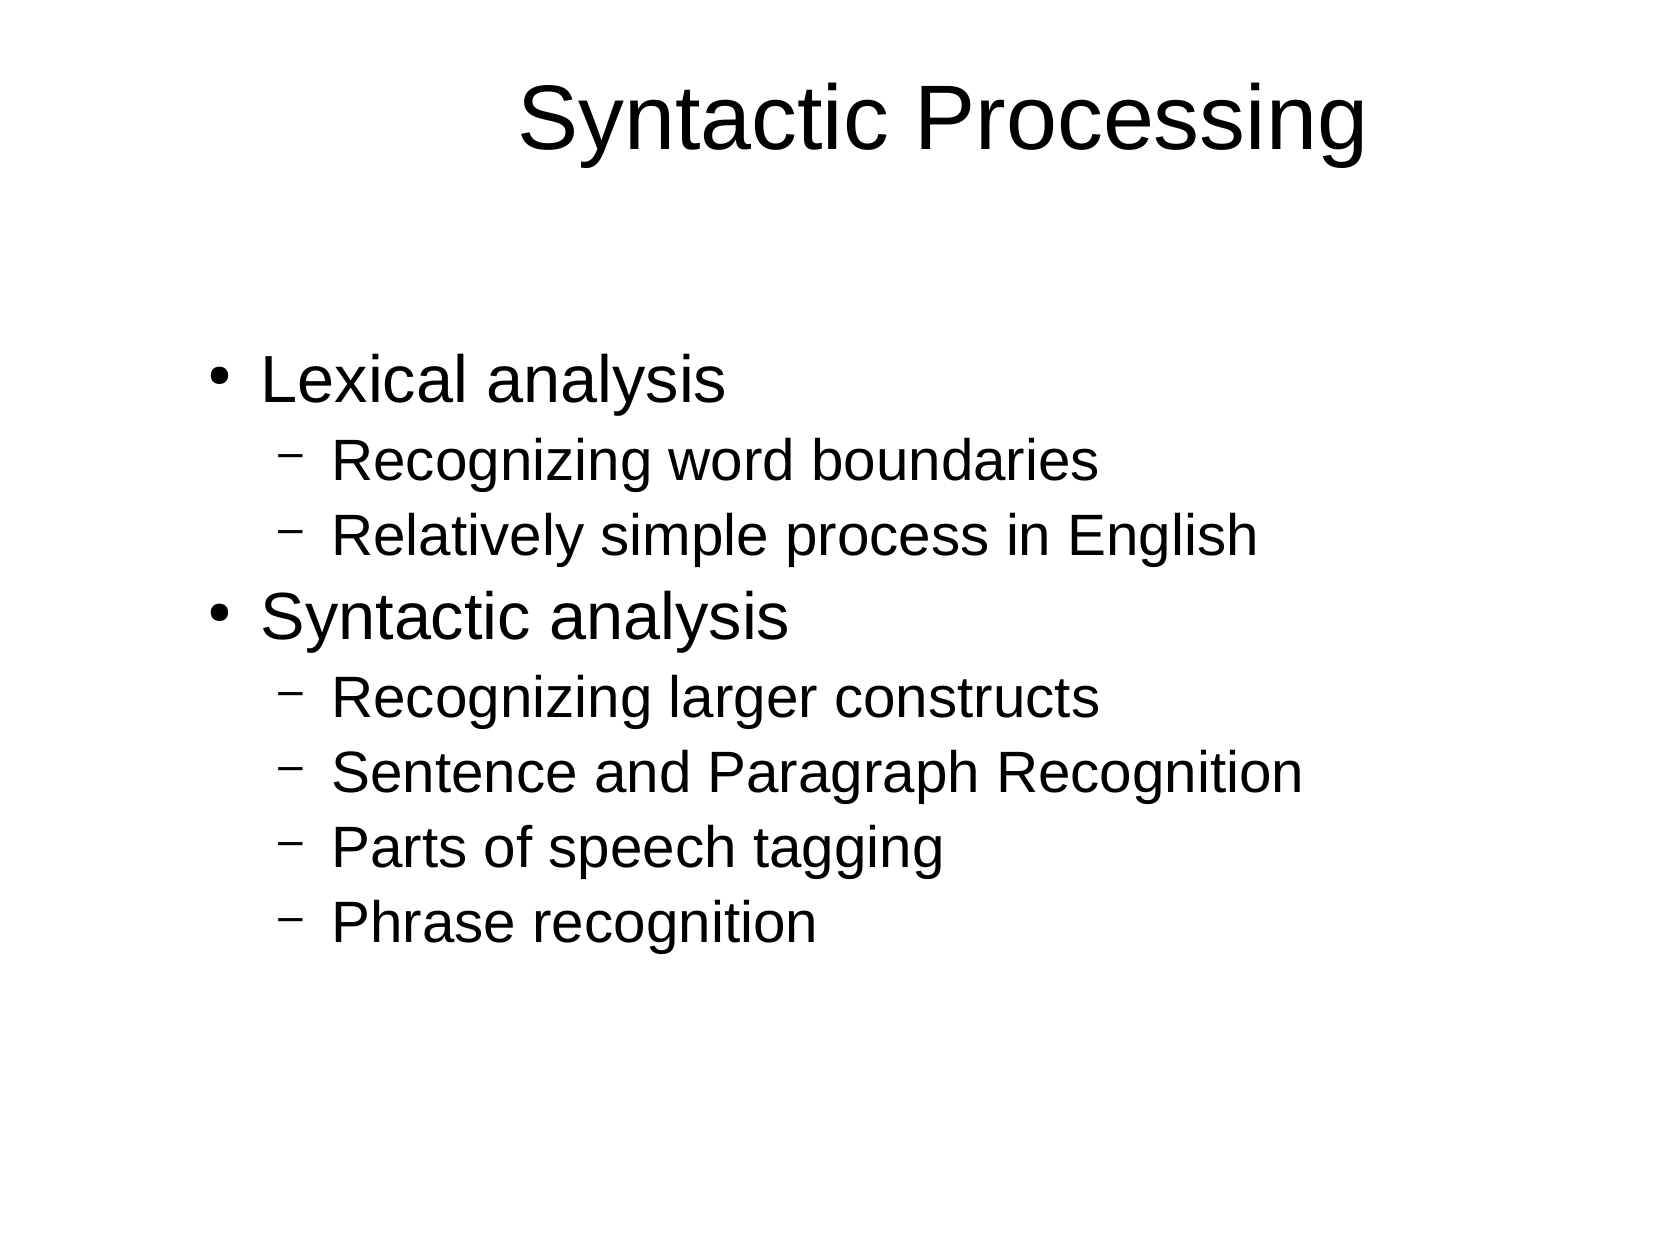

# Syntactic Processing
Lexical analysis
Recognizing word boundaries
Relatively simple process in English
Syntactic analysis
Recognizing larger constructs
Sentence and Paragraph Recognition
Parts of speech tagging
Phrase recognition